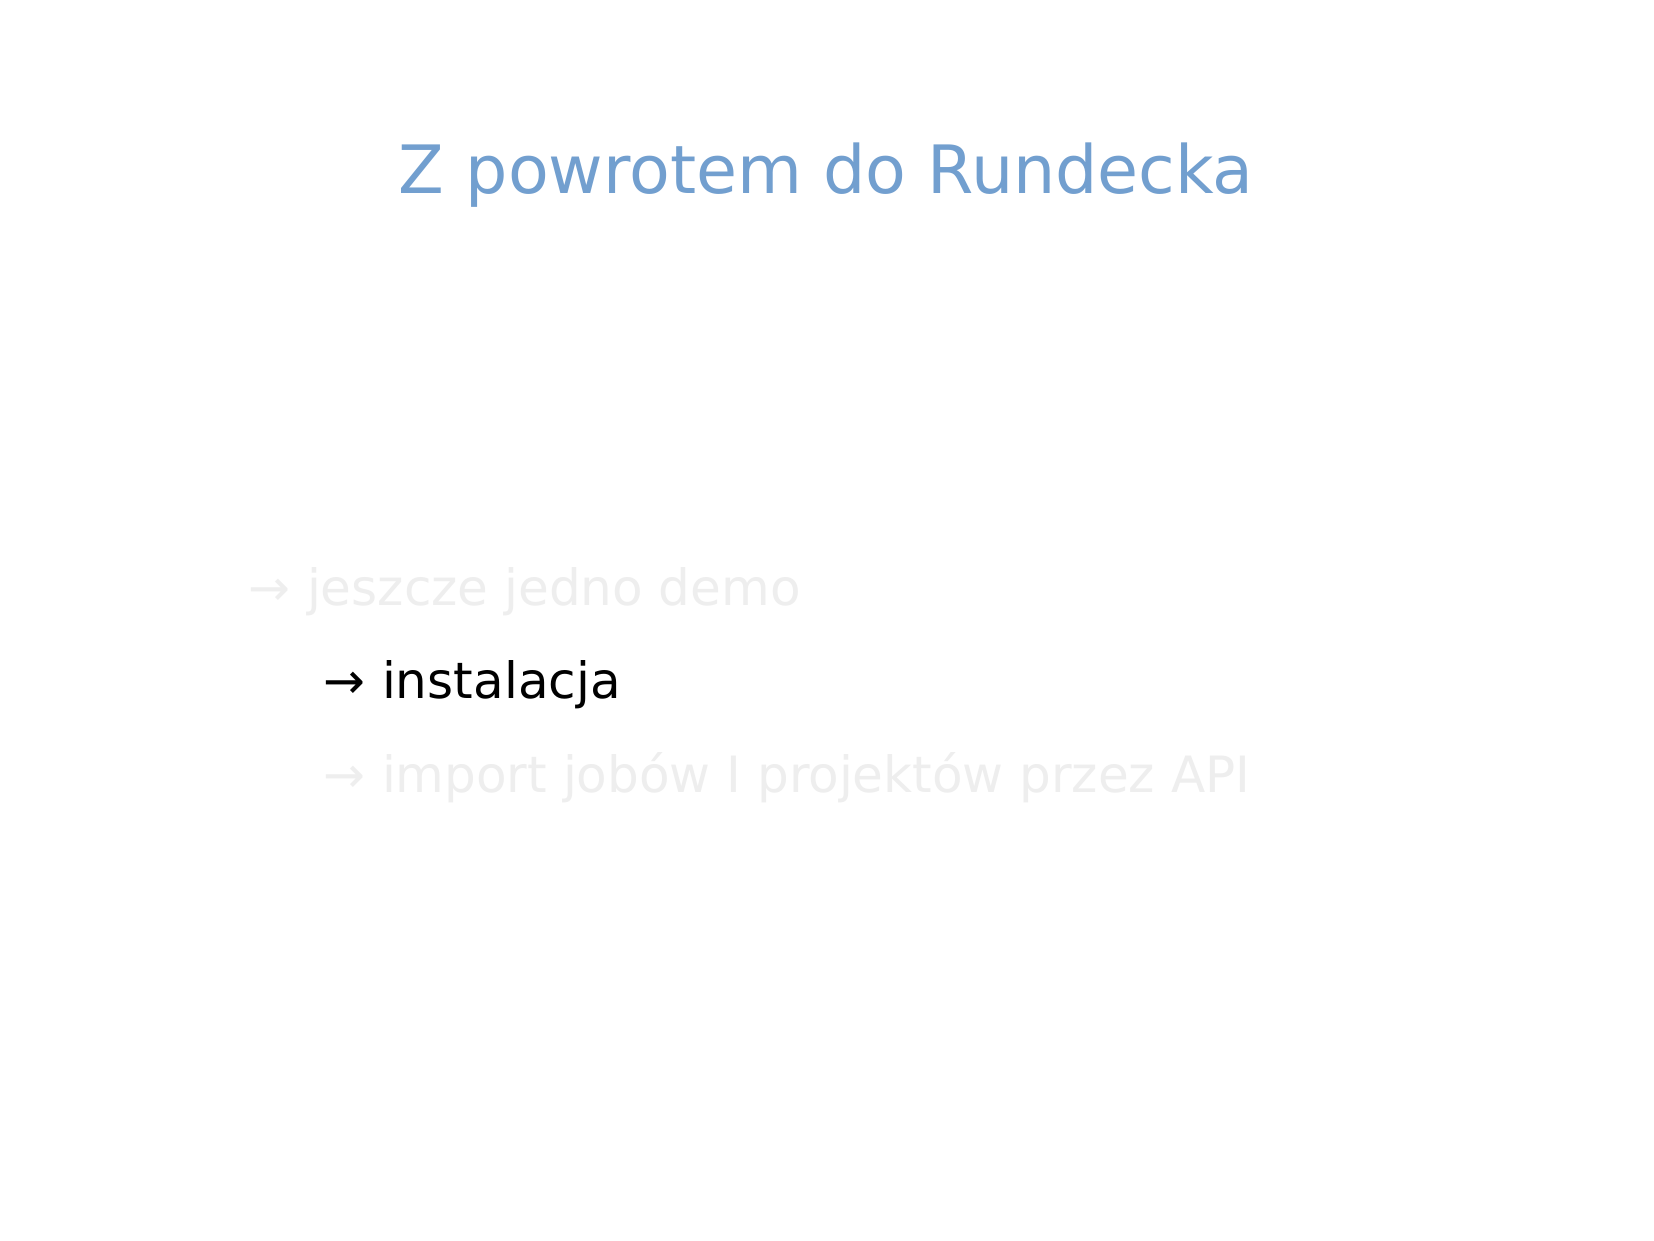

Z powrotem do Rundecka
→ jeszcze jedno demo
	→ instalacja
	→ import jobów I projektów przez API